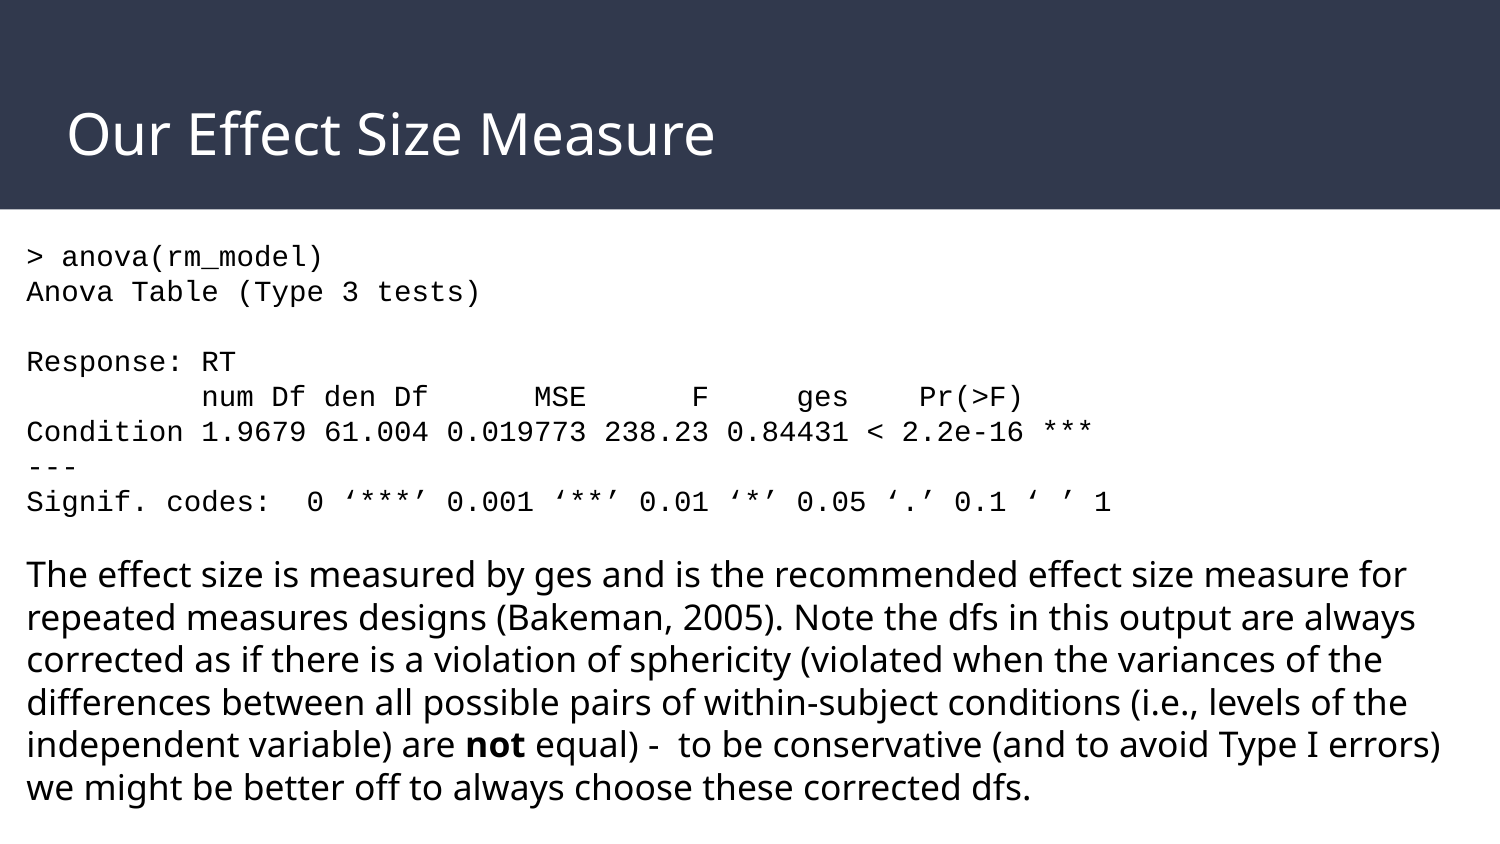

# Our Effect Size Measure
> anova(rm_model)
Anova Table (Type 3 tests)
Response: RT
 num Df den Df MSE F ges Pr(>F)
Condition 1.9679 61.004 0.019773 238.23 0.84431 < 2.2e-16 ***
---
Signif. codes: 0 ‘***’ 0.001 ‘**’ 0.01 ‘*’ 0.05 ‘.’ 0.1 ‘ ’ 1
The effect size is measured by ges and is the recommended effect size measure for repeated measures designs (Bakeman, 2005). Note the dfs in this output are always corrected as if there is a violation of sphericity (violated when the variances of the differences between all possible pairs of within-subject conditions (i.e., levels of the independent variable) are not equal) - to be conservative (and to avoid Type I errors) we might be better off to always choose these corrected dfs.